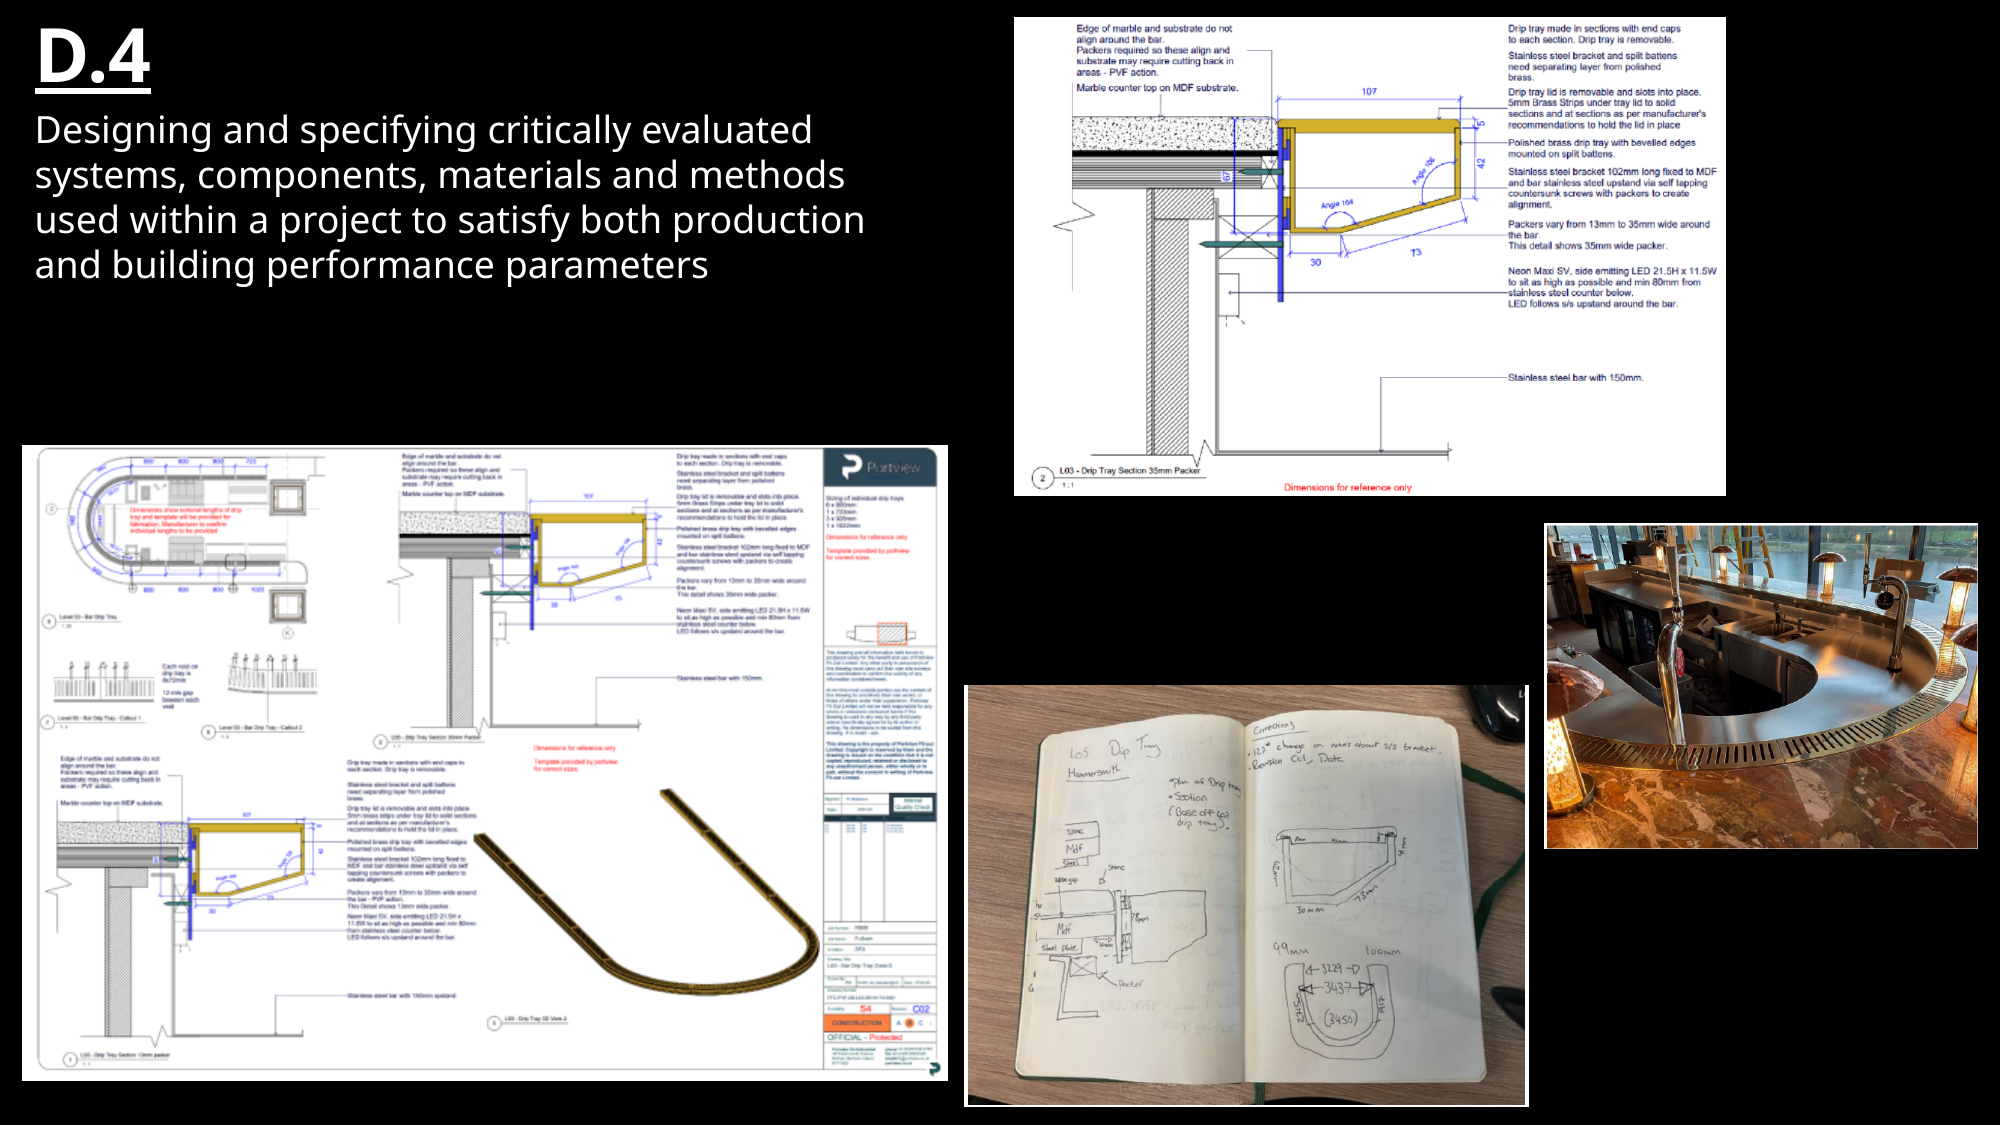

D.4
Designing and specifying critically evaluated systems, components, materials and methods used within a project to satisfy both production and building performance parameters